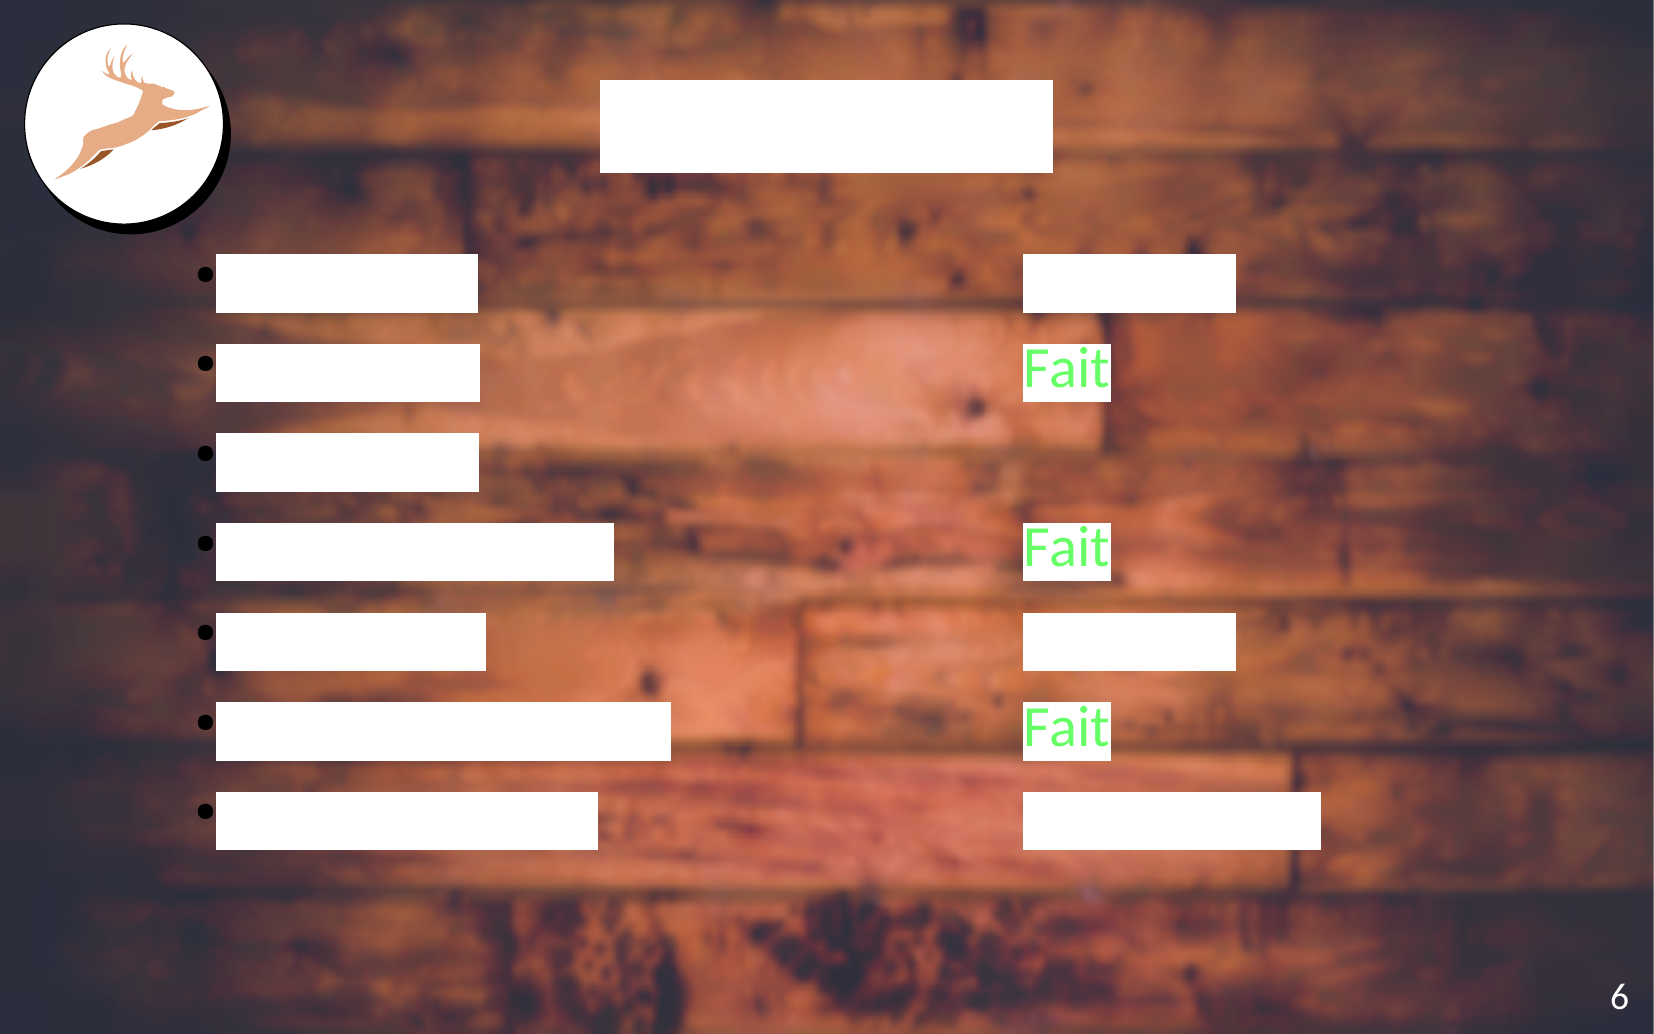

# Réalisations
 Interfaces 								En partie
 Connexion								Fait
 Inscription
 Liste des projets						Fait
 Dashboard								En partie
 Création de tâches					Fait
 Documentation						Tenue à jour
6